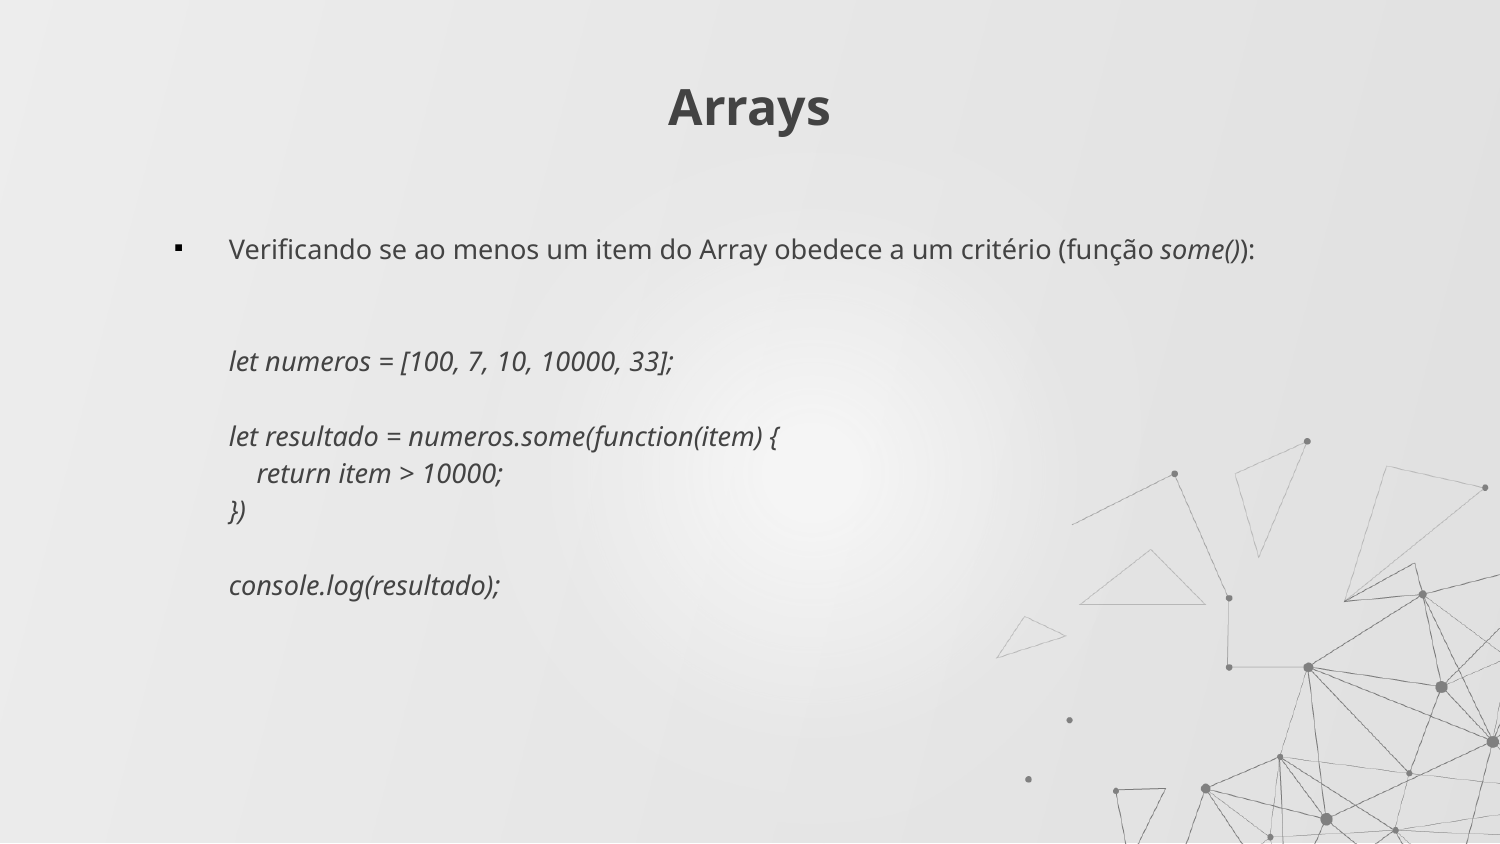

Arrays
# Verificando se ao menos um item do Array obedece a um critério (função some()):
let numeros = [100, 7, 10, 10000, 33];
let resultado = numeros.some(function(item) {
 return item > 10000;
})
console.log(resultado);